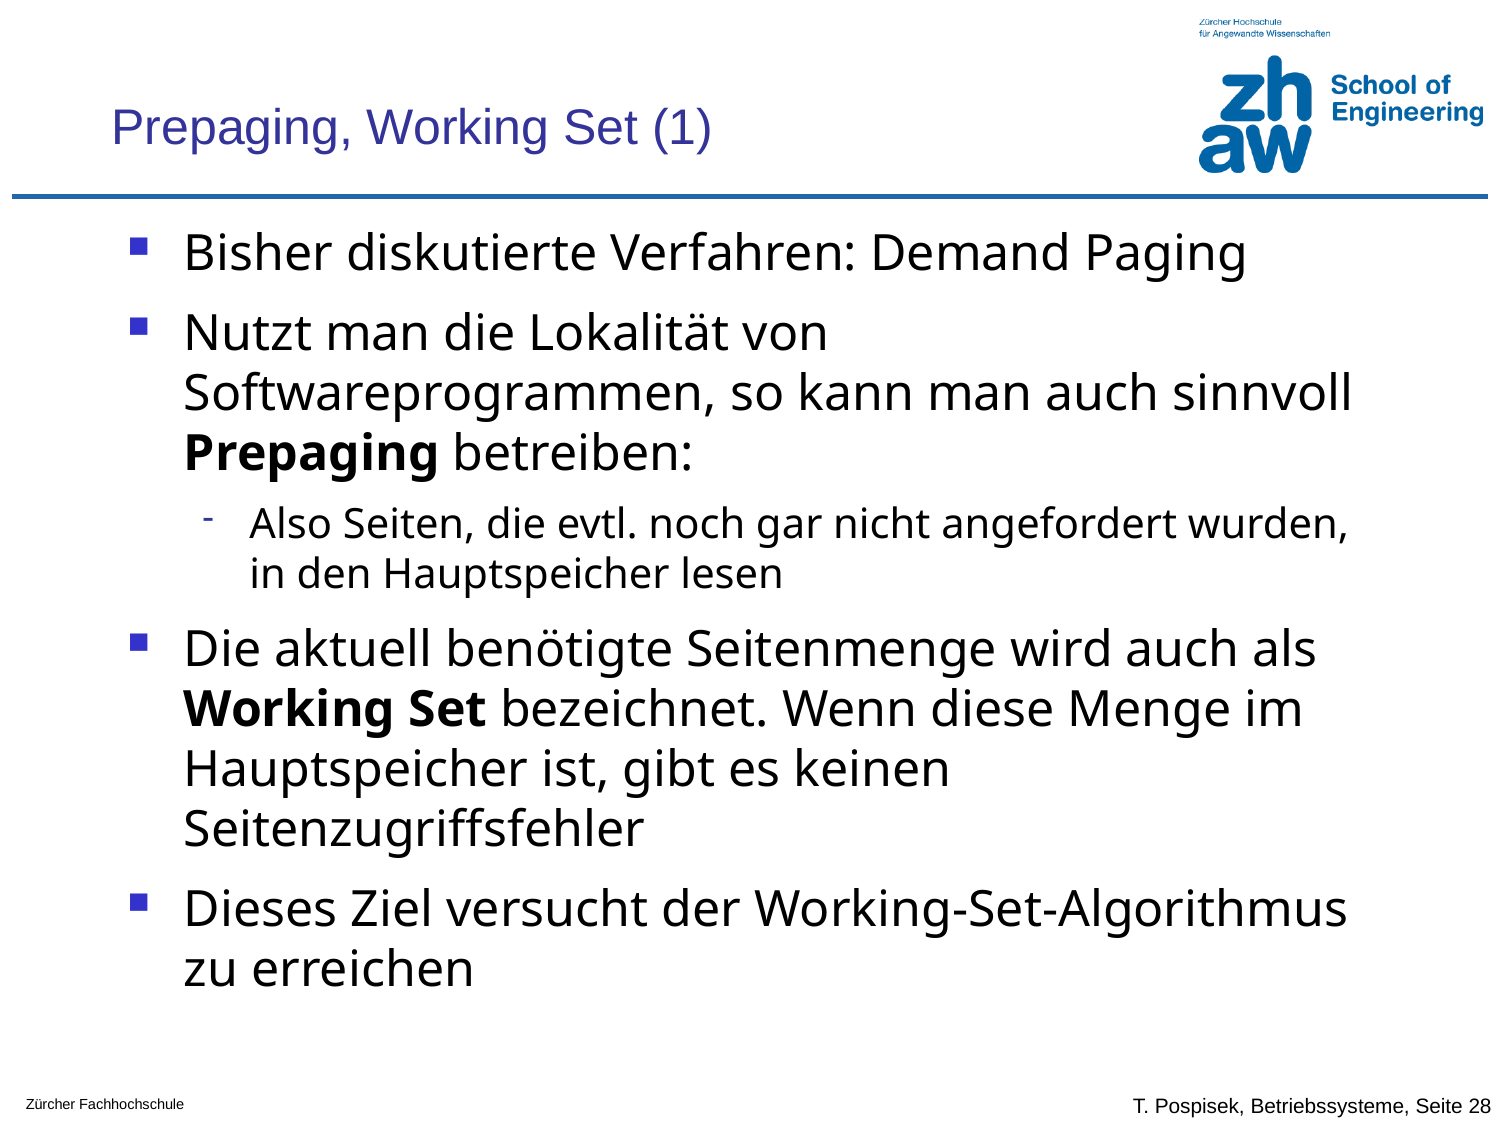

# Prepaging, Working Set (1)
Bisher diskutierte Verfahren: Demand Paging
Nutzt man die Lokalität von Softwareprogrammen, so kann man auch sinnvoll Prepaging betreiben:
Also Seiten, die evtl. noch gar nicht angefordert wurden, in den Hauptspeicher lesen
Die aktuell benötigte Seitenmenge wird auch als Working Set bezeichnet. Wenn diese Menge im Hauptspeicher ist, gibt es keinen Seitenzugriffsfehler
Dieses Ziel versucht der Working-Set-Algorithmus zu erreichen